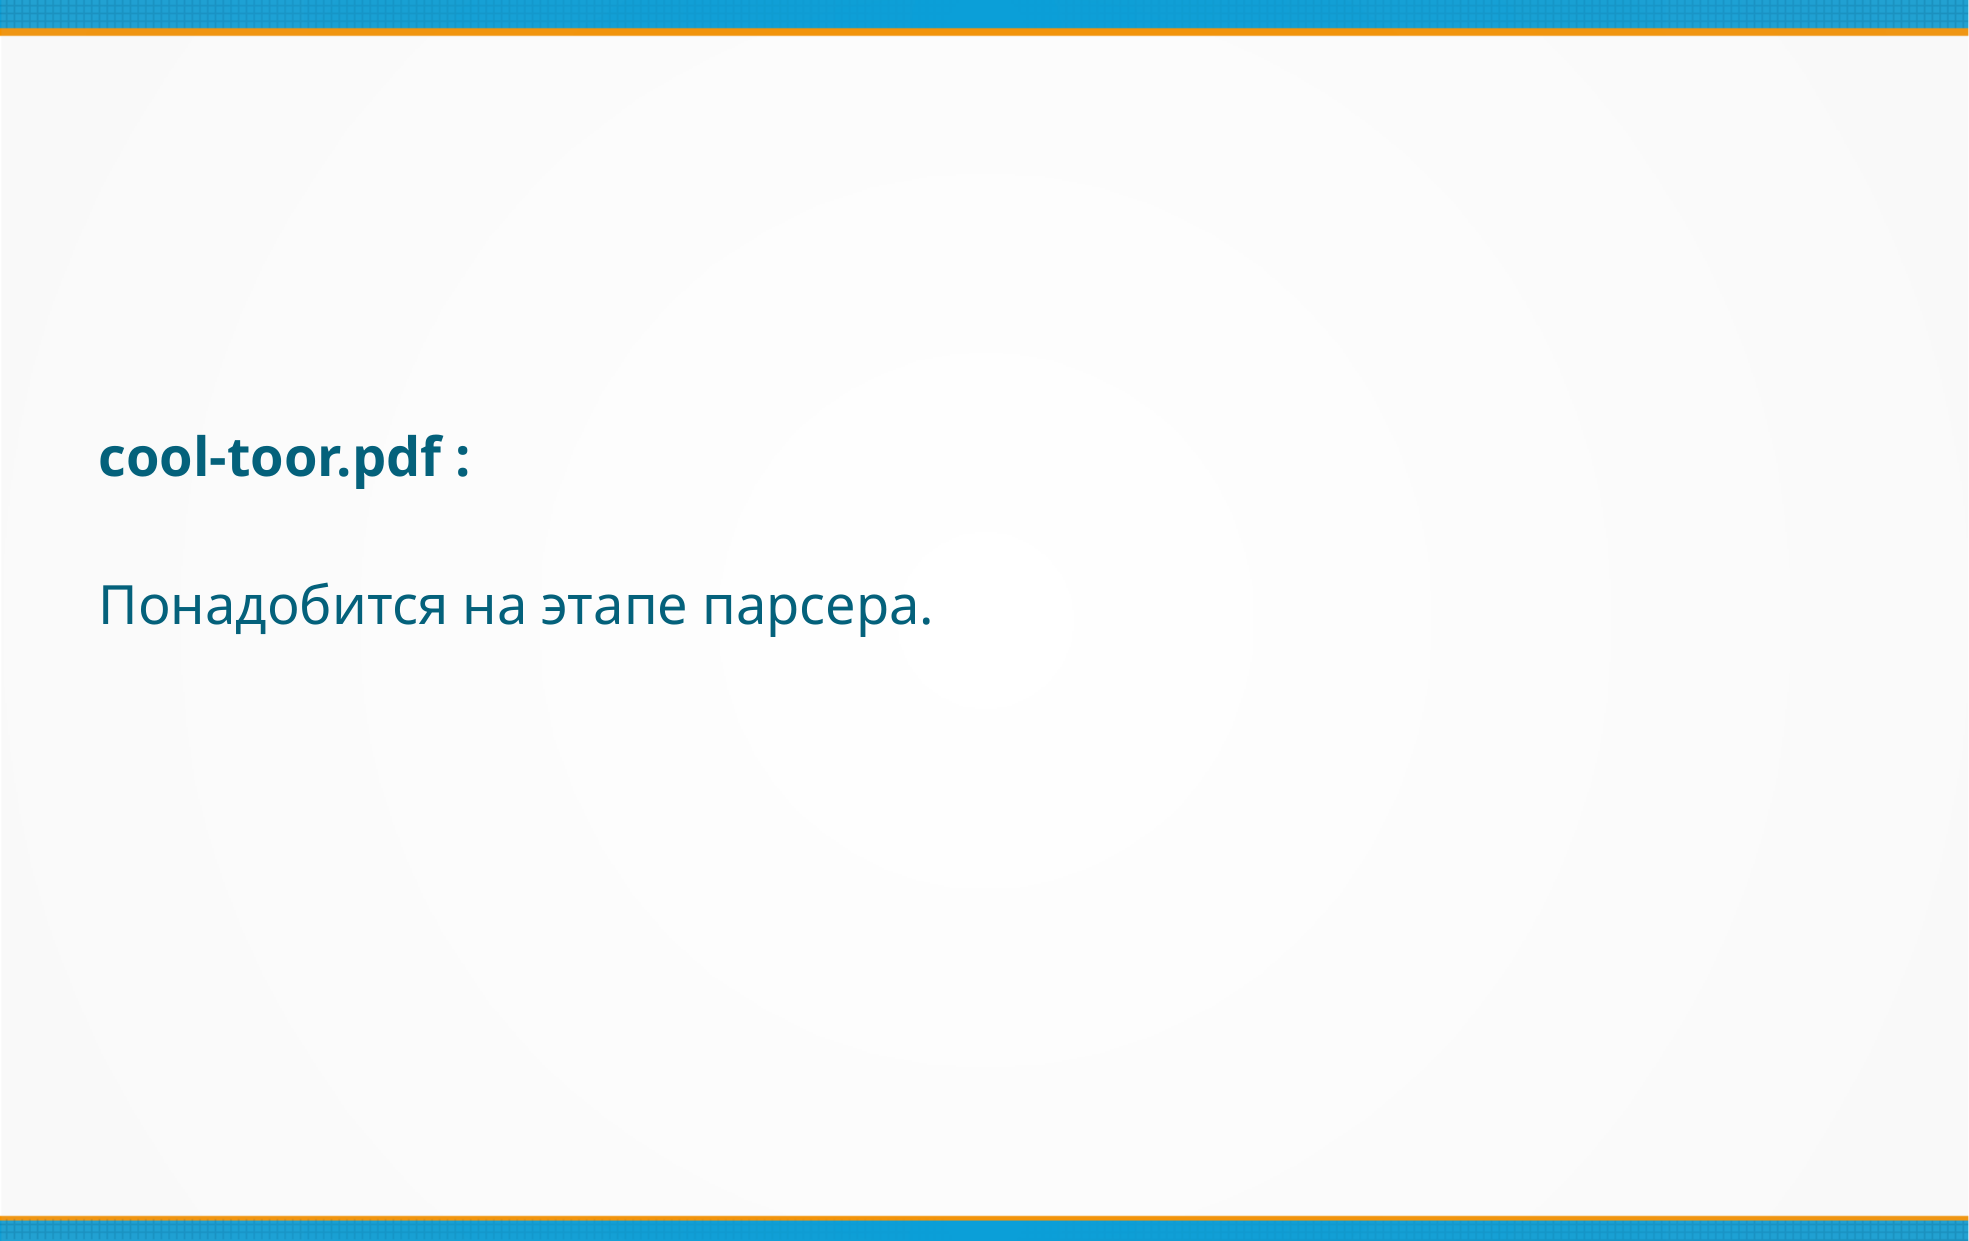

# cool-toor.pdf :
Понадобится на этапе парсера.